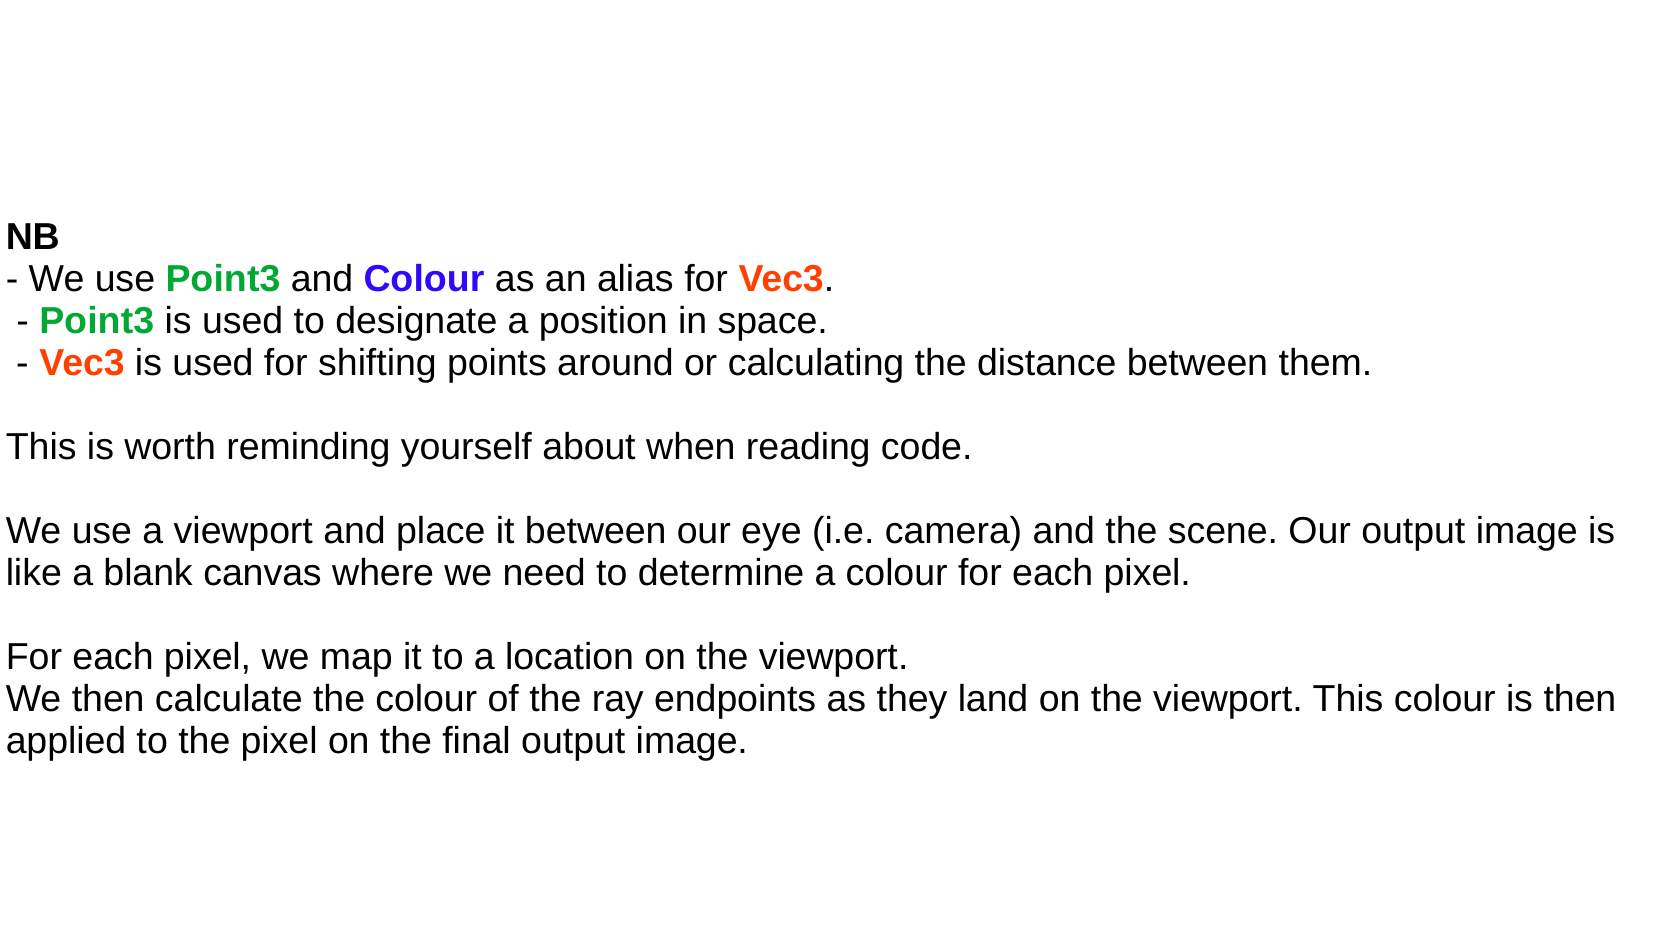

NB
- We use Point3 and Colour as an alias for Vec3.
 - Point3 is used to designate a position in space. - Vec3 is used for shifting points around or calculating the distance between them.
This is worth reminding yourself about when reading code.
We use a viewport and place it between our eye (i.e. camera) and the scene. Our output image is like a blank canvas where we need to determine a colour for each pixel.
For each pixel, we map it to a location on the viewport.
We then calculate the colour of the ray endpoints as they land on the viewport. This colour is then applied to the pixel on the final output image.